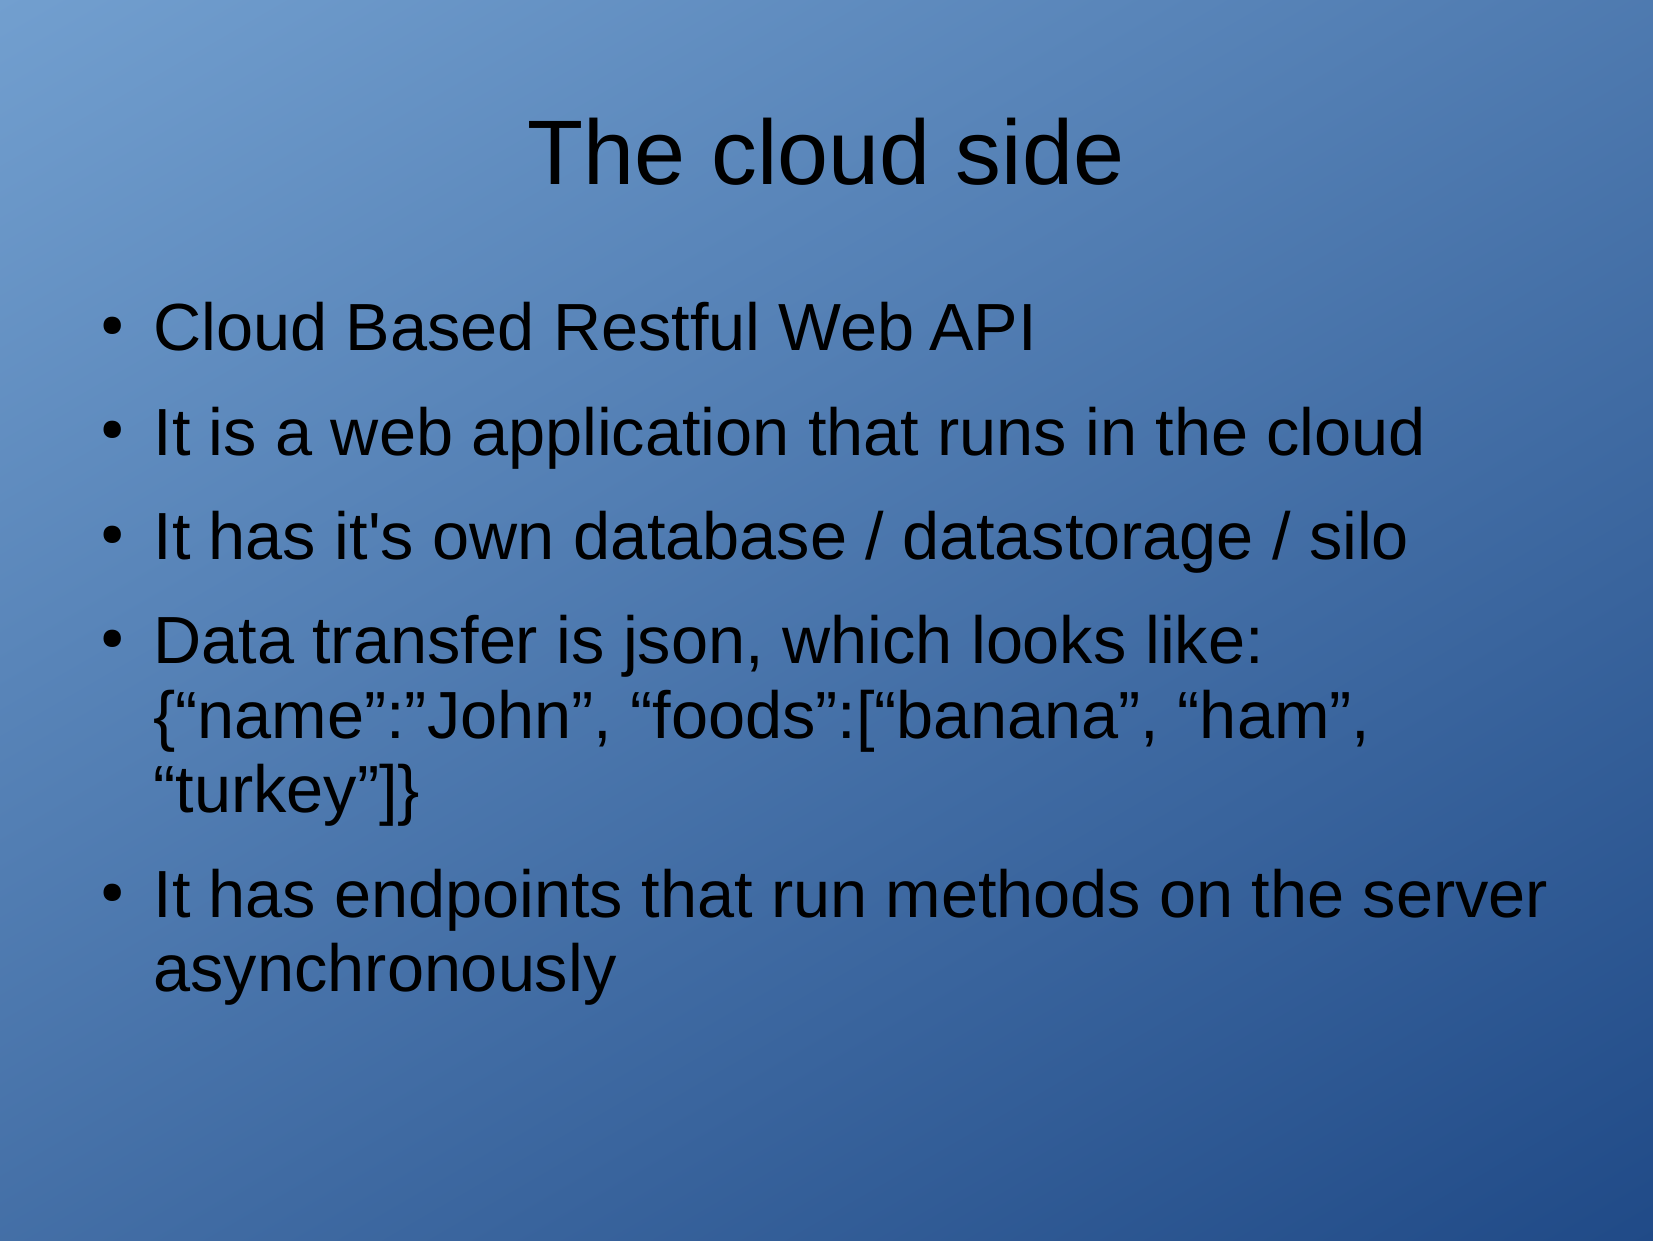

# The cloud side
Cloud Based Restful Web API
It is a web application that runs in the cloud
It has it's own database / datastorage / silo
Data transfer is json, which looks like: {“name”:”John”, “foods”:[“banana”, “ham”, “turkey”]}
It has endpoints that run methods on the server asynchronously